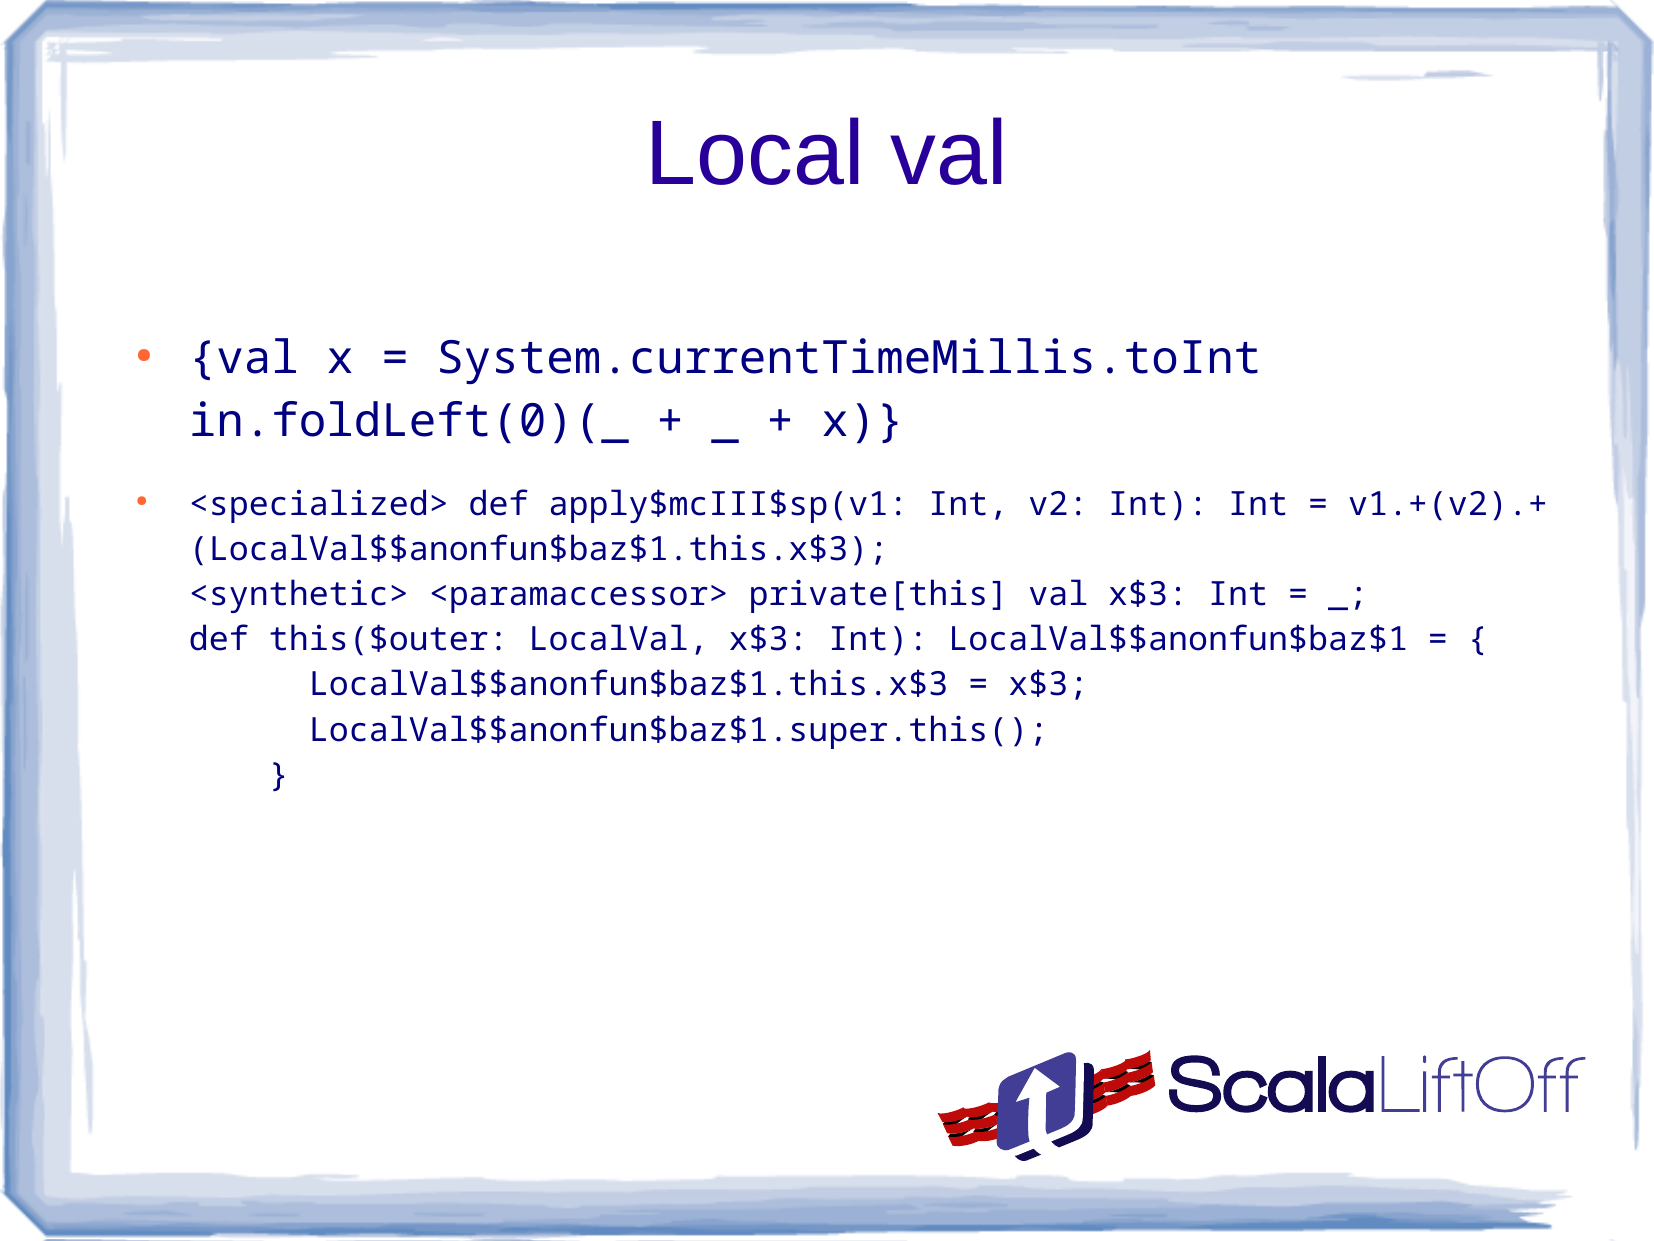

# Local val
{val x = System.currentTimeMillis.toInt
in.foldLeft(0)(_ + _ + x)}
<specialized> def apply$mcIII$sp(v1: Int, v2: Int): Int = v1.+(v2).+(LocalVal$$anonfun$baz$1.this.x$3);
<synthetic> <paramaccessor> private[this] val x$3: Int = _;
def this($outer: LocalVal, x$3: Int): LocalVal$$anonfun$baz$1 = {
 LocalVal$$anonfun$baz$1.this.x$3 = x$3;
 LocalVal$$anonfun$baz$1.super.this();
 }